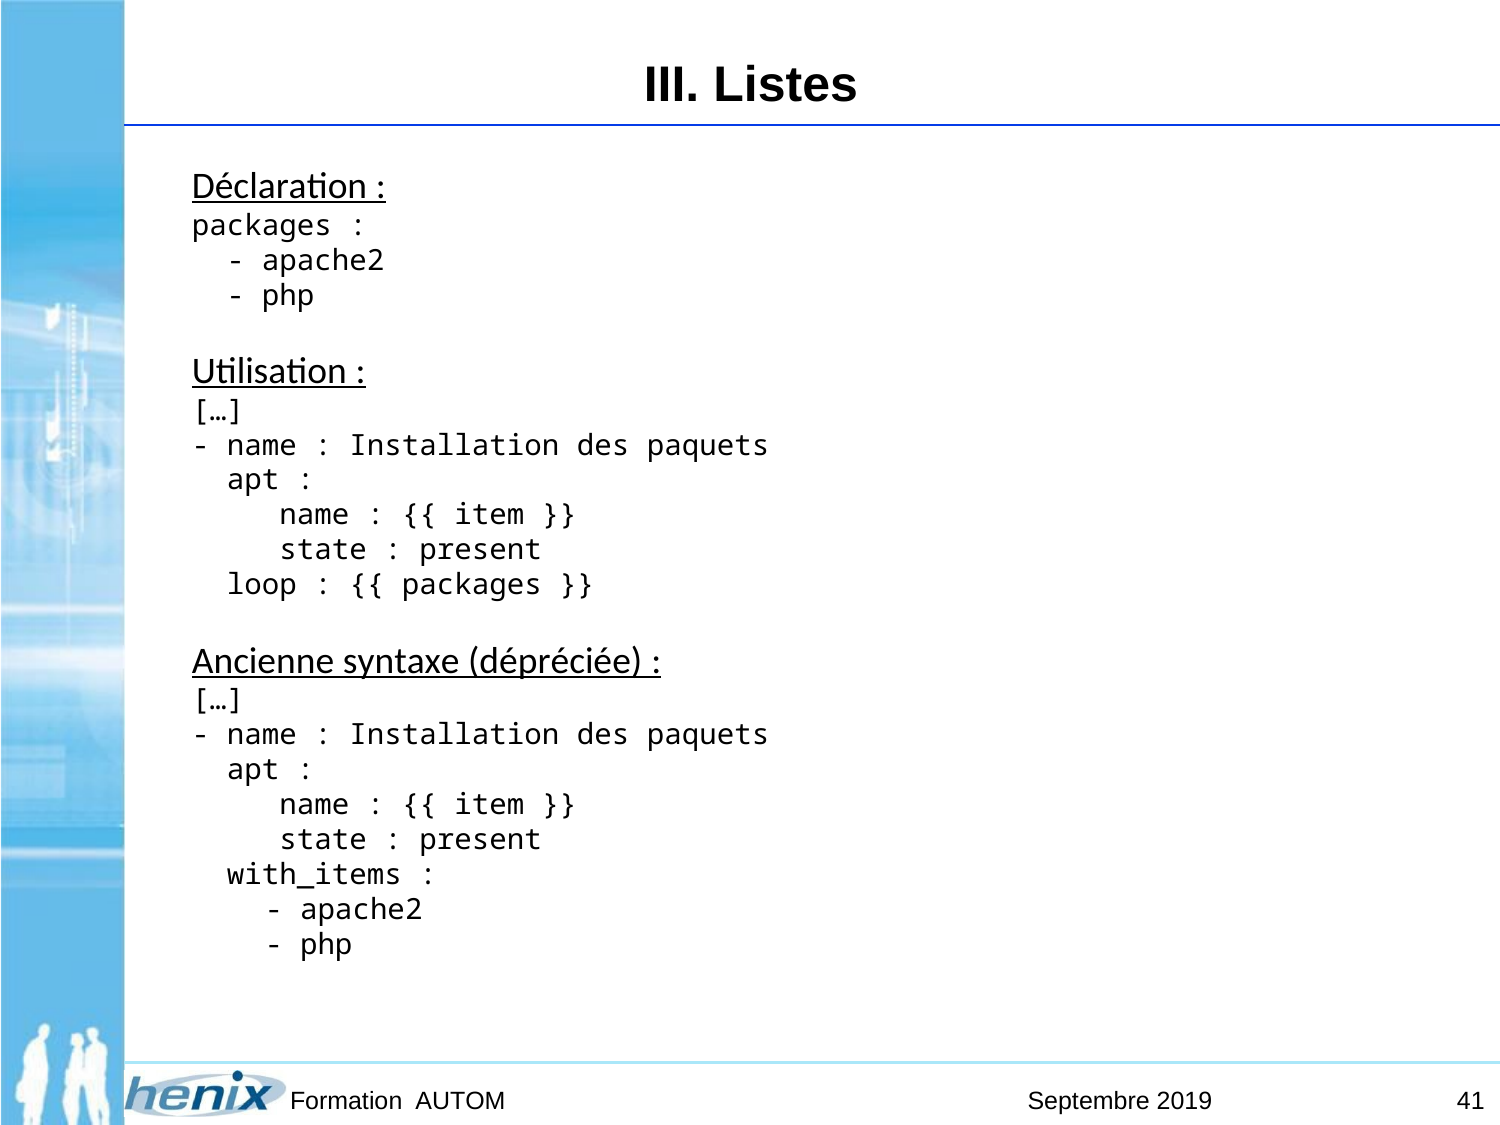

III. Listes
Déclaration :
packages :
 - apache2
 - php
Utilisation :
[…]
- name : Installation des paquets
 apt :
 name : {{ item }}
 state : present
 loop : {{ packages }}
Ancienne syntaxe (dépréciée) :
[…]
- name : Installation des paquets
 apt :
 name : {{ item }}
 state : present
 with_items :
 	- apache2
	- php
Formation AUTOM
Septembre 2019